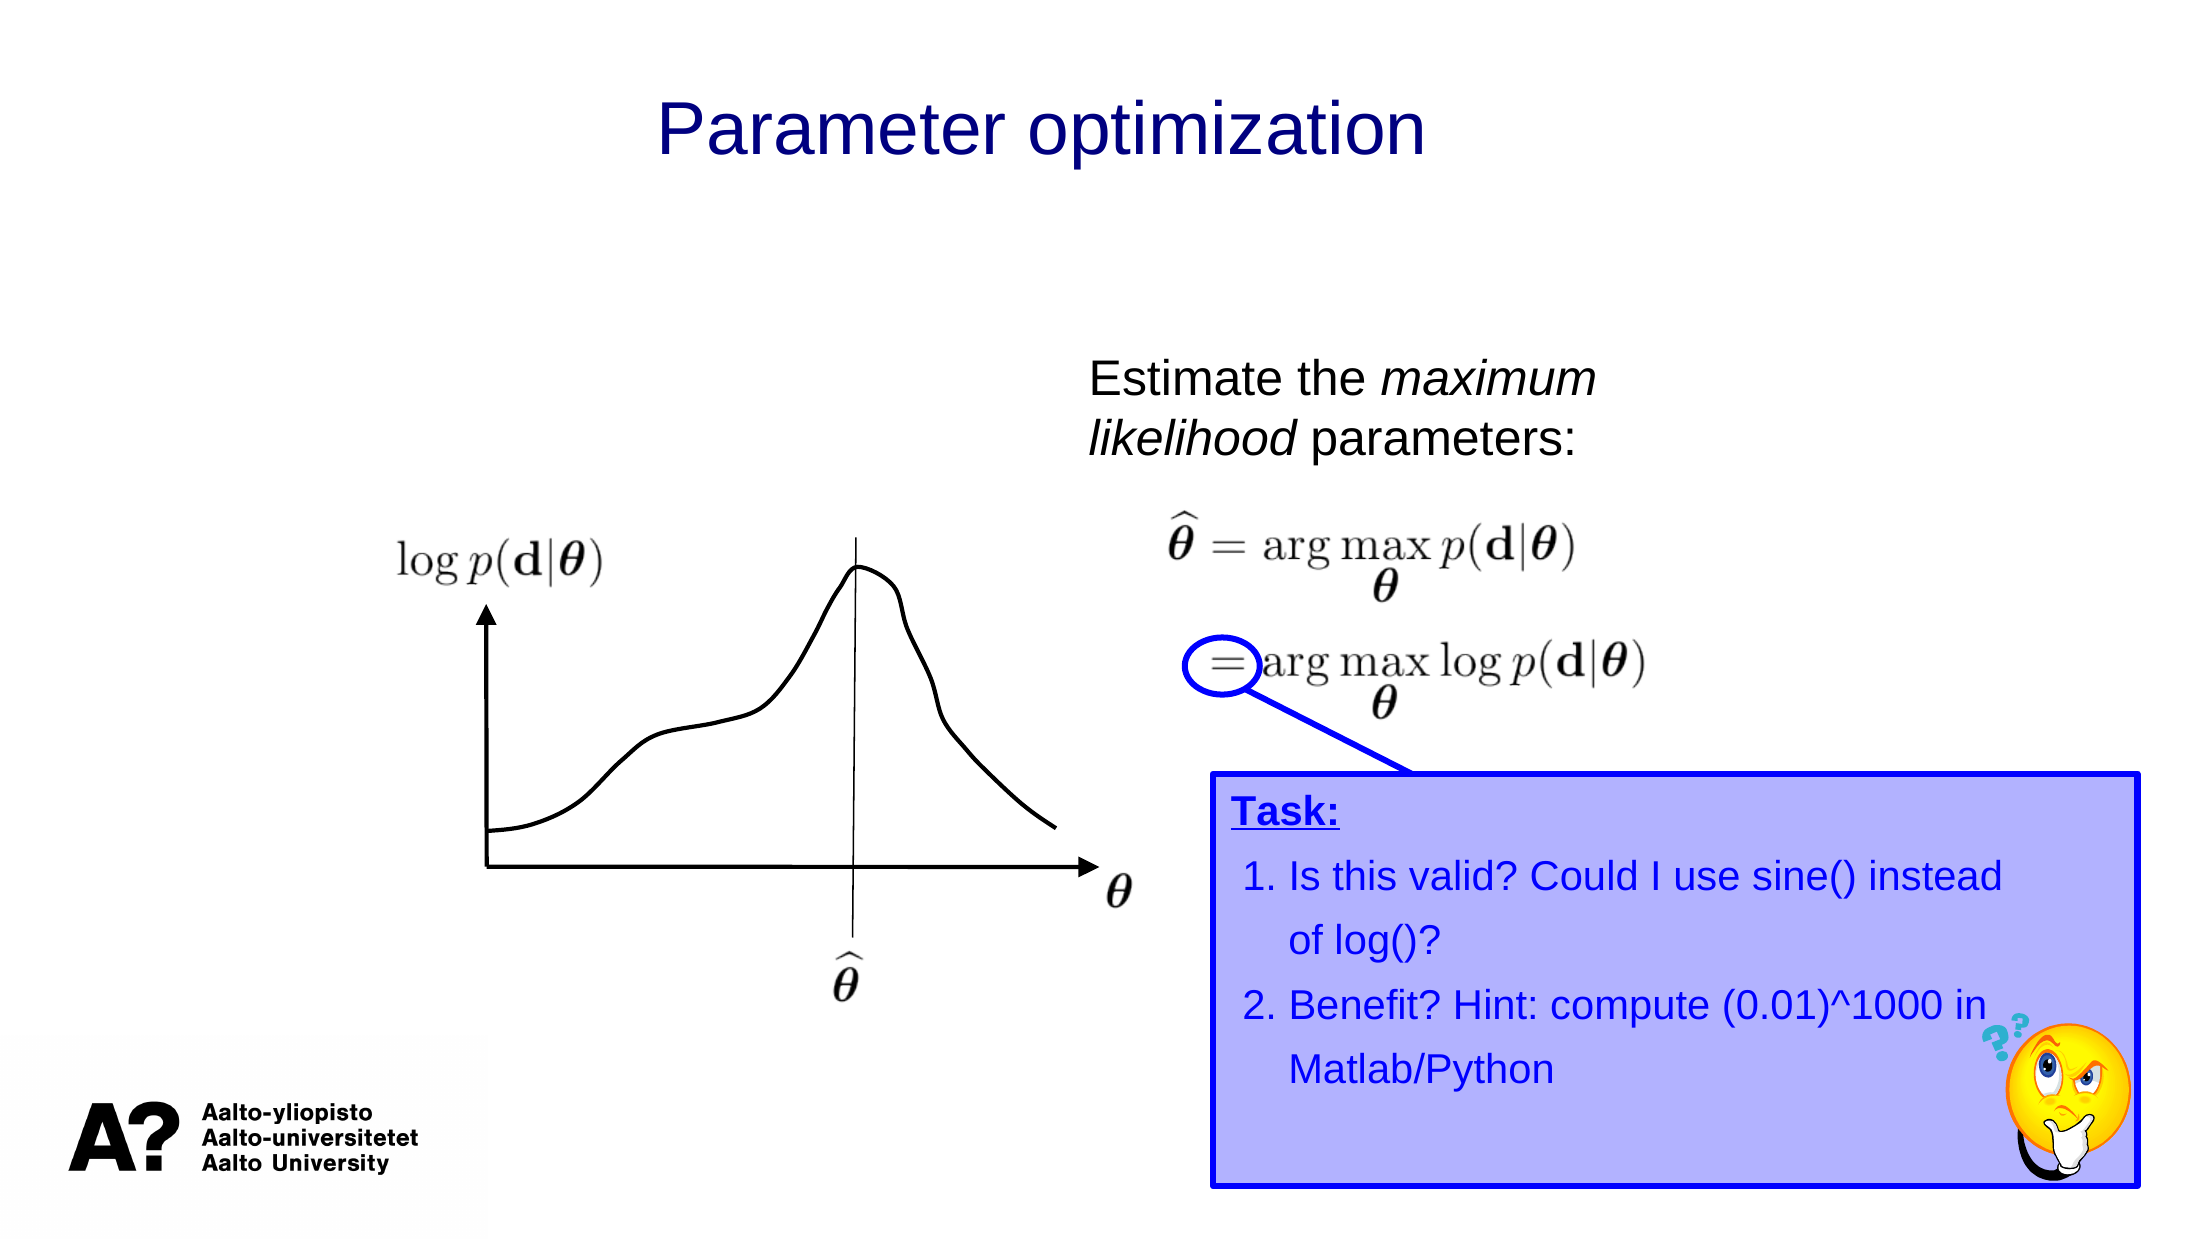

# Parameter optimization
Estimate the maximum likelihood parameters:
Task:
 1. Is this valid? Could I use sine() instead
 of log()?
 2. Benefit? Hint: compute (0.01)^1000 in
 Matlab/Python